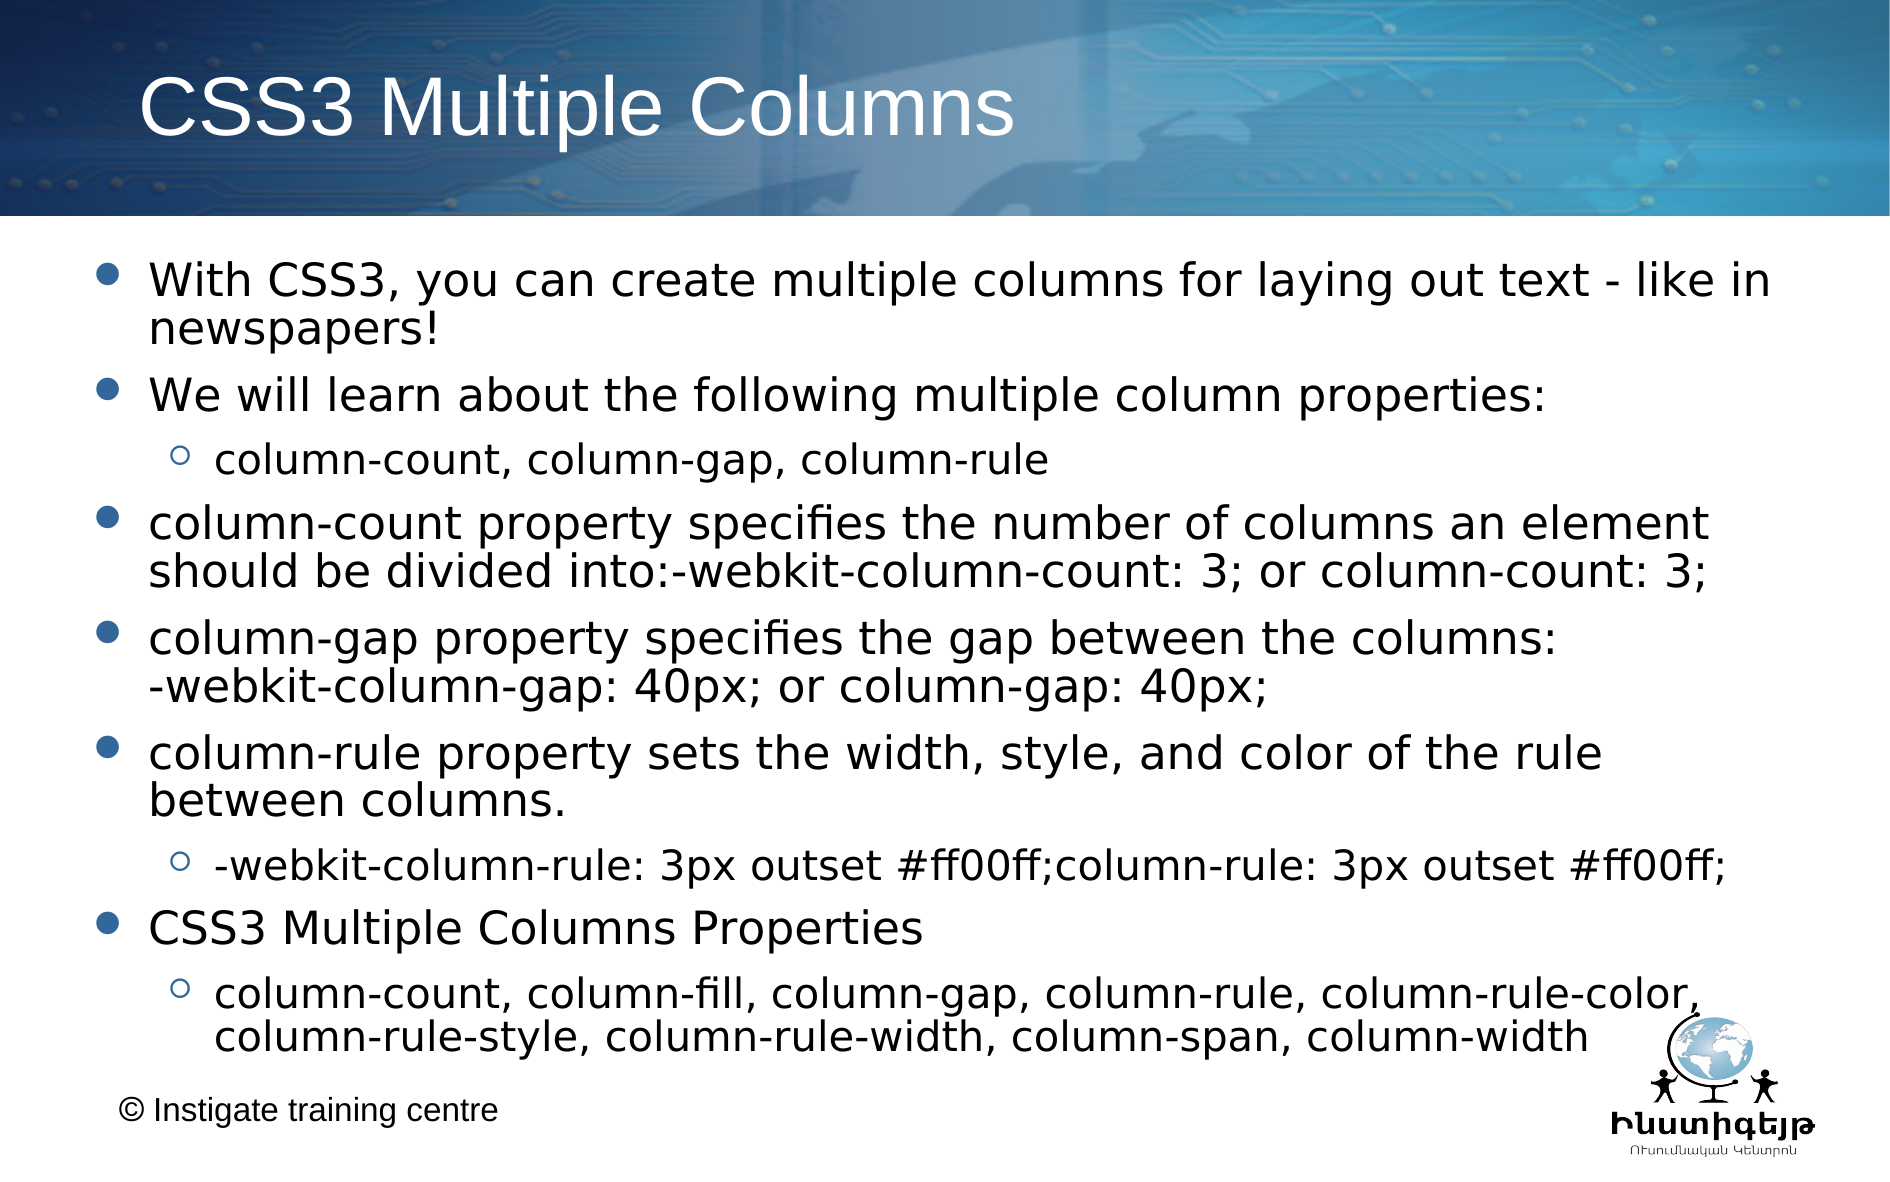

CSS3 Multiple Columns
# With CSS3, you can create multiple columns for laying out text - like in newspapers!
We will learn about the following multiple column properties:
column-count, column-gap, column-rule
column-count property specifies the number of columns an element should be divided into:-webkit-column-count: 3; or column-count: 3;
column-gap property specifies the gap between the columns:
-webkit-column-gap: 40px; or column-gap: 40px;
column-rule property sets the width, style, and color of the rule between columns.
-webkit-column-rule: 3px outset #ff00ff;column-rule: 3px outset #ff00ff;
CSS3 Multiple Columns Properties
column-count, column-fill, column-gap, column-rule, column-rule-color, column-rule-style, column-rule-width, column-span, column-width